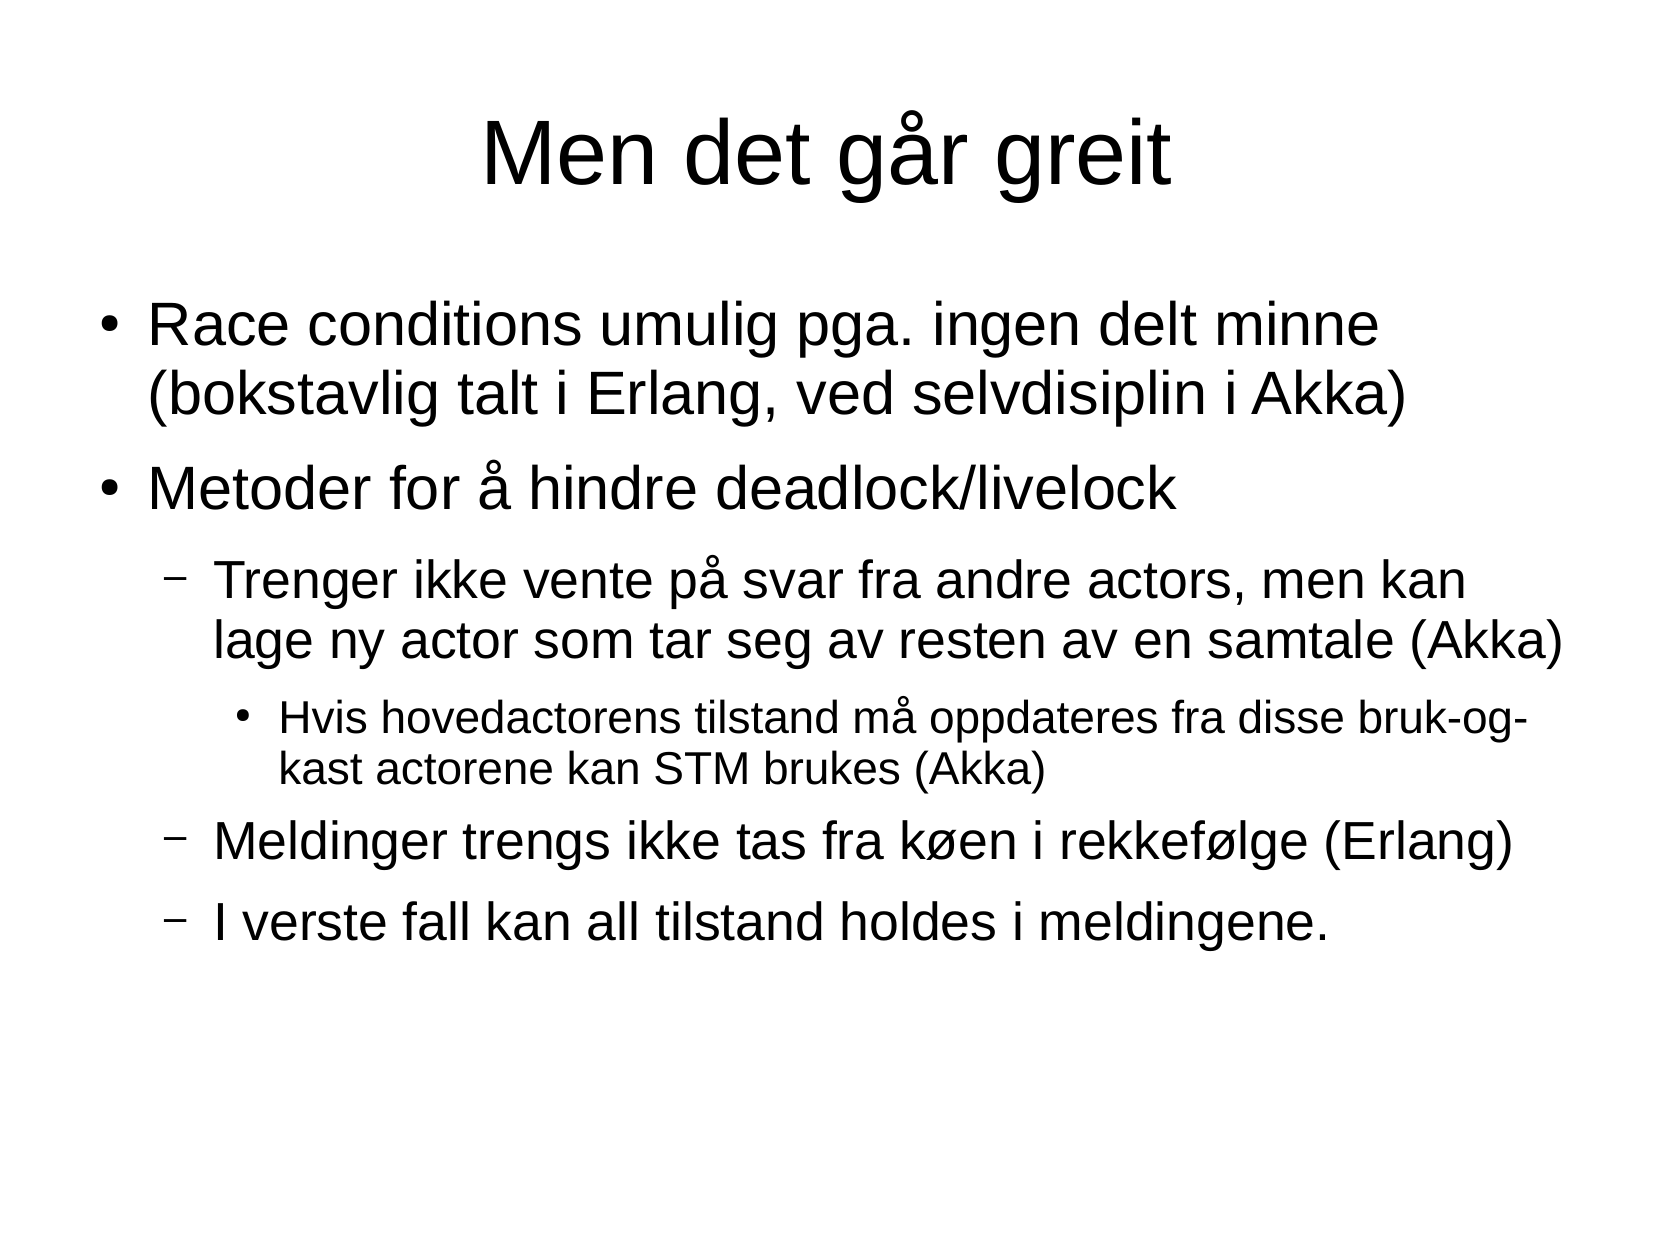

# Men det går greit
Race conditions umulig pga. ingen delt minne (bokstavlig talt i Erlang, ved selvdisiplin i Akka)
Metoder for å hindre deadlock/livelock
Trenger ikke vente på svar fra andre actors, men kan lage ny actor som tar seg av resten av en samtale (Akka)
Hvis hovedactorens tilstand må oppdateres fra disse bruk-og-kast actorene kan STM brukes (Akka)
Meldinger trengs ikke tas fra køen i rekkefølge (Erlang)
I verste fall kan all tilstand holdes i meldingene.